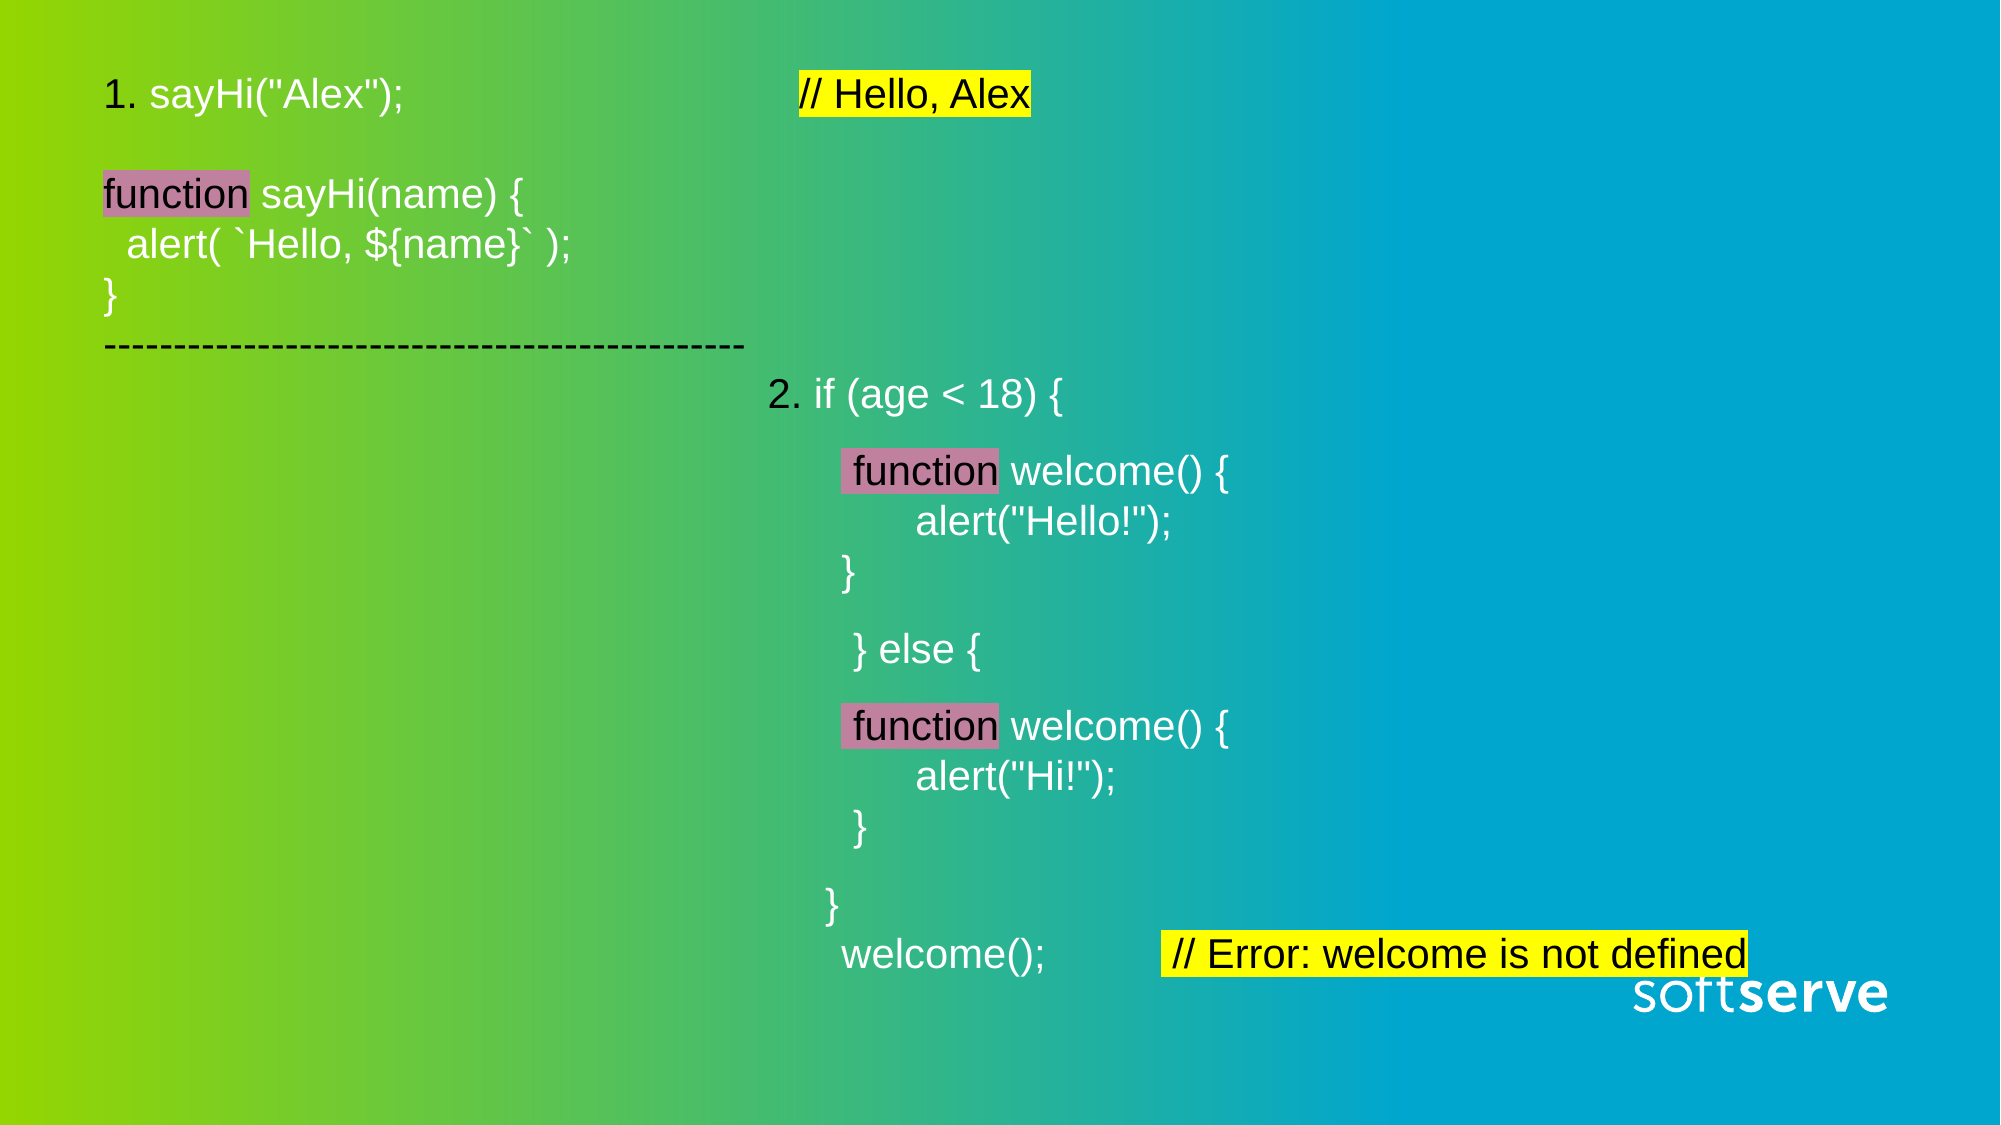

1. sayHi("Alex"); 	 // Hello, Alex
function sayHi(name) {
 alert( `Hello, ${name}` );
}
----------------------------------------------
									2. if (age < 18) {
										 function welcome() {
 						 					alert("Hello!");
 					 					}
										 } else {
 										 function welcome() {
 		 				 					alert("Hi!");
 										 }
				 					 }
					 					welcome(); // Error: welcome is not defined